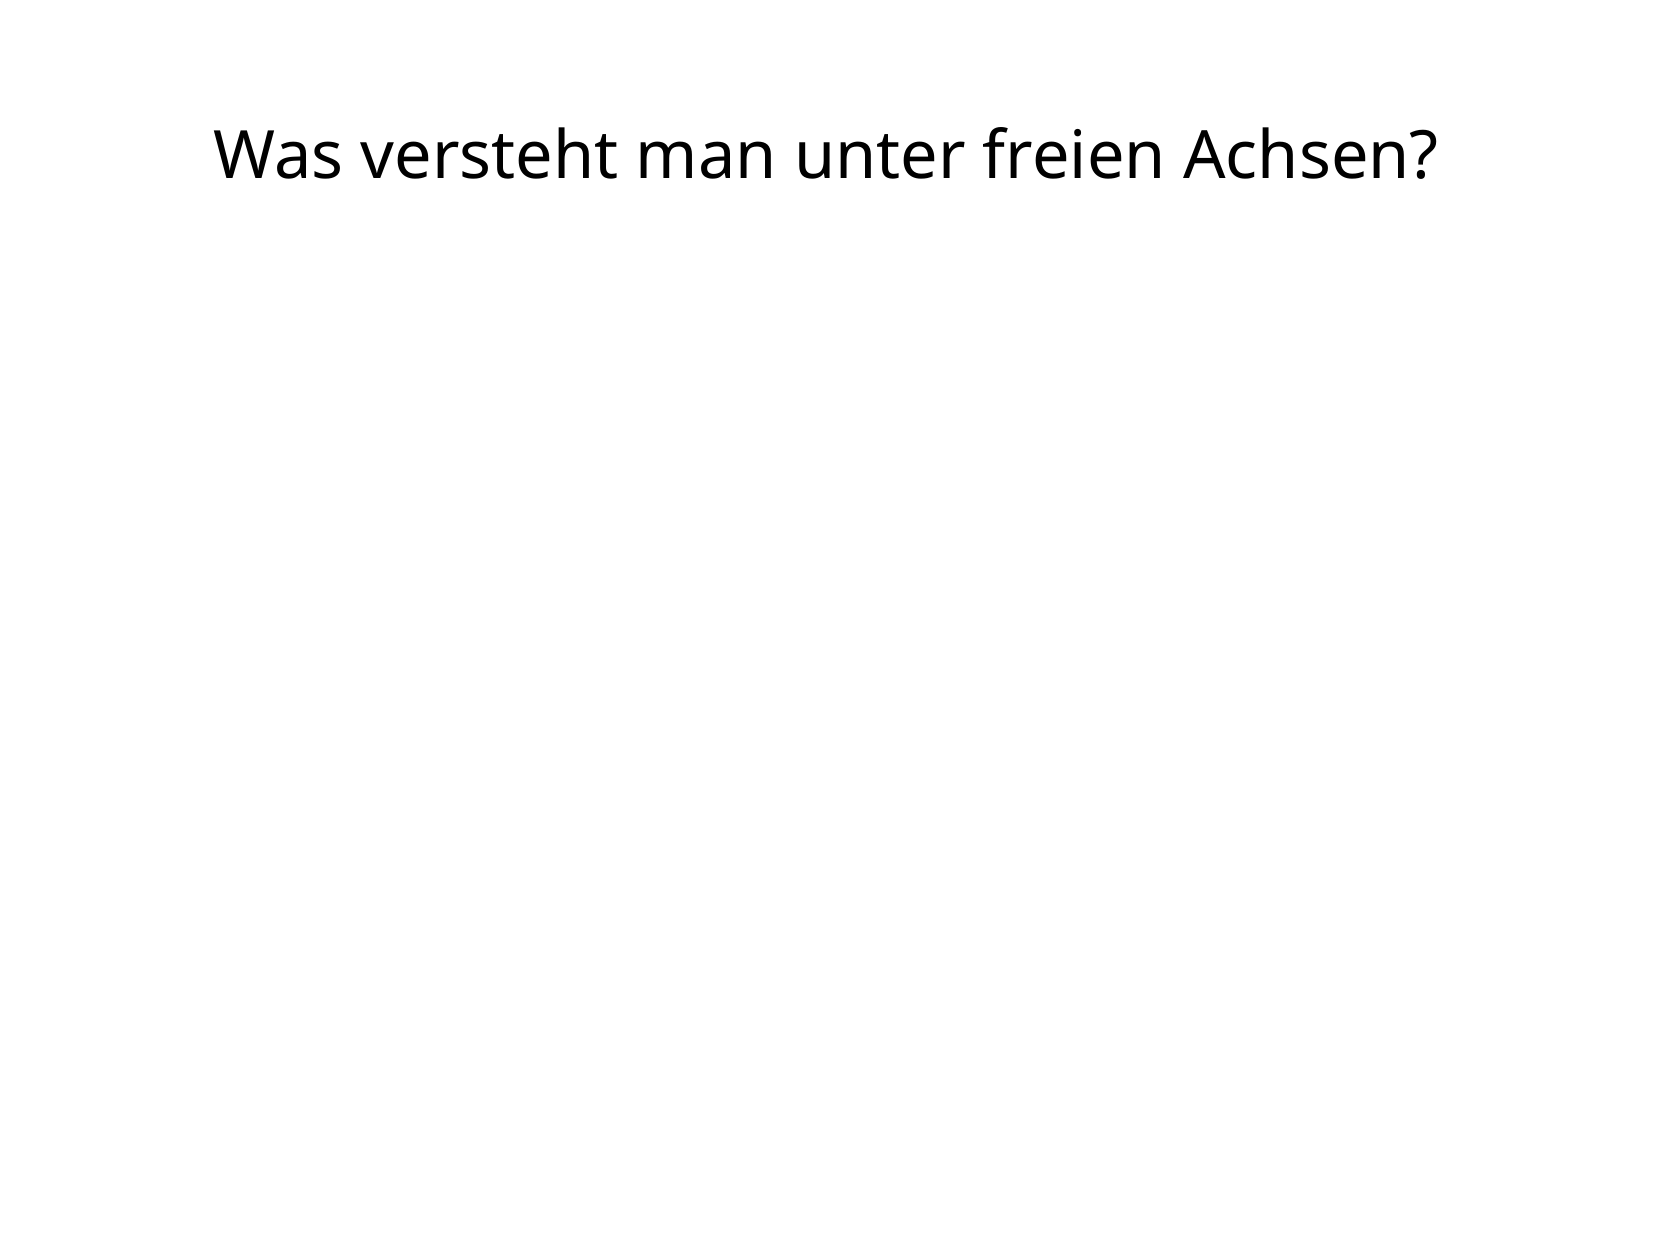

# Was versteht man unter freien Achsen?